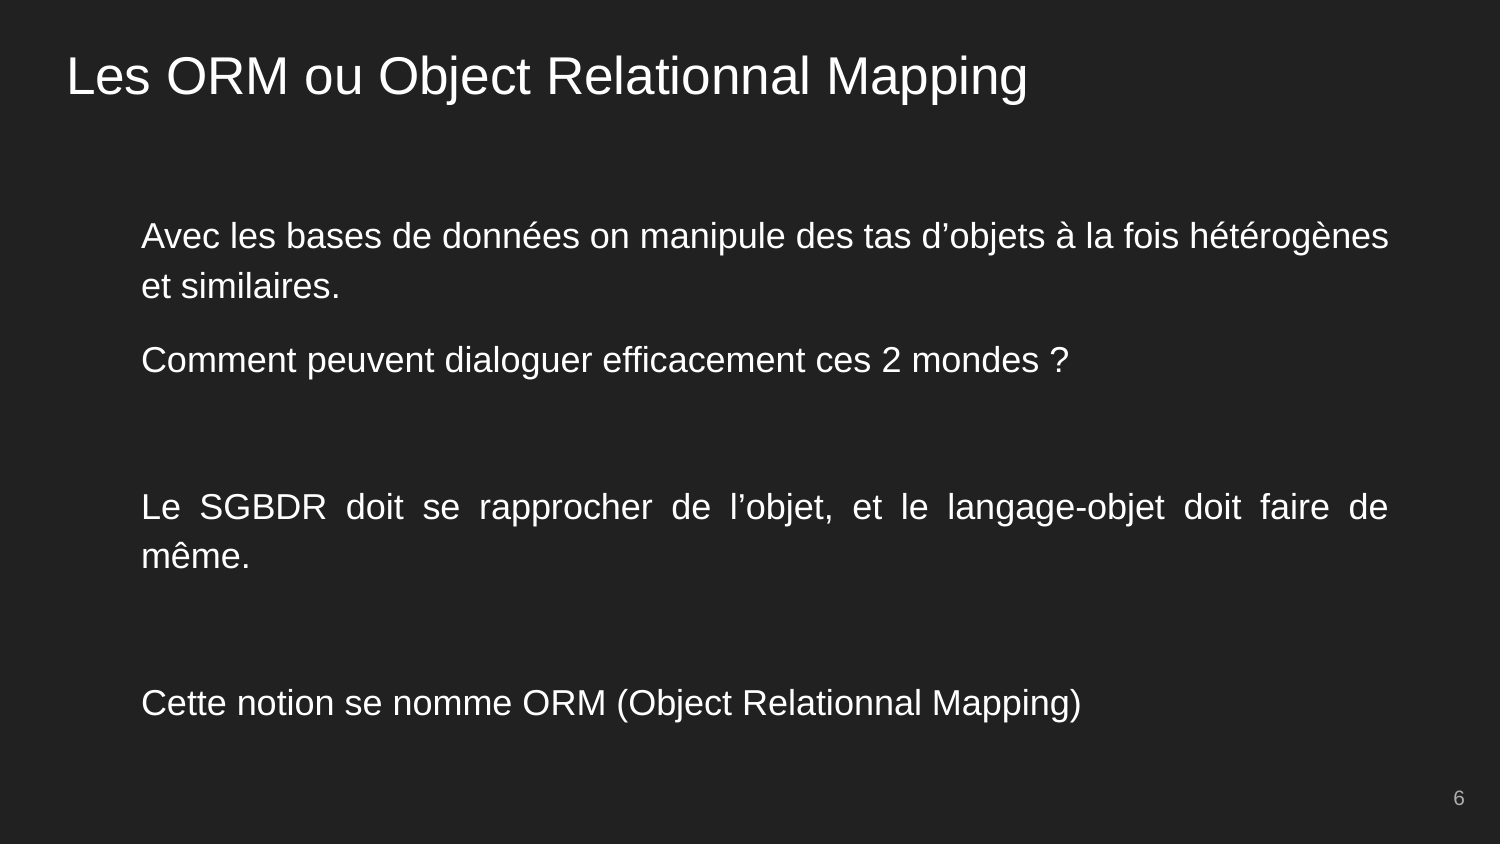

# Les ORM ou Object Relationnal Mapping
Avec les bases de données on manipule des tas d’objets à la fois hétérogènes et similaires.
Comment peuvent dialoguer efficacement ces 2 mondes ?
Le SGBDR doit se rapprocher de l’objet, et le langage-objet doit faire de même.
Cette notion se nomme ORM (Object Relationnal Mapping)